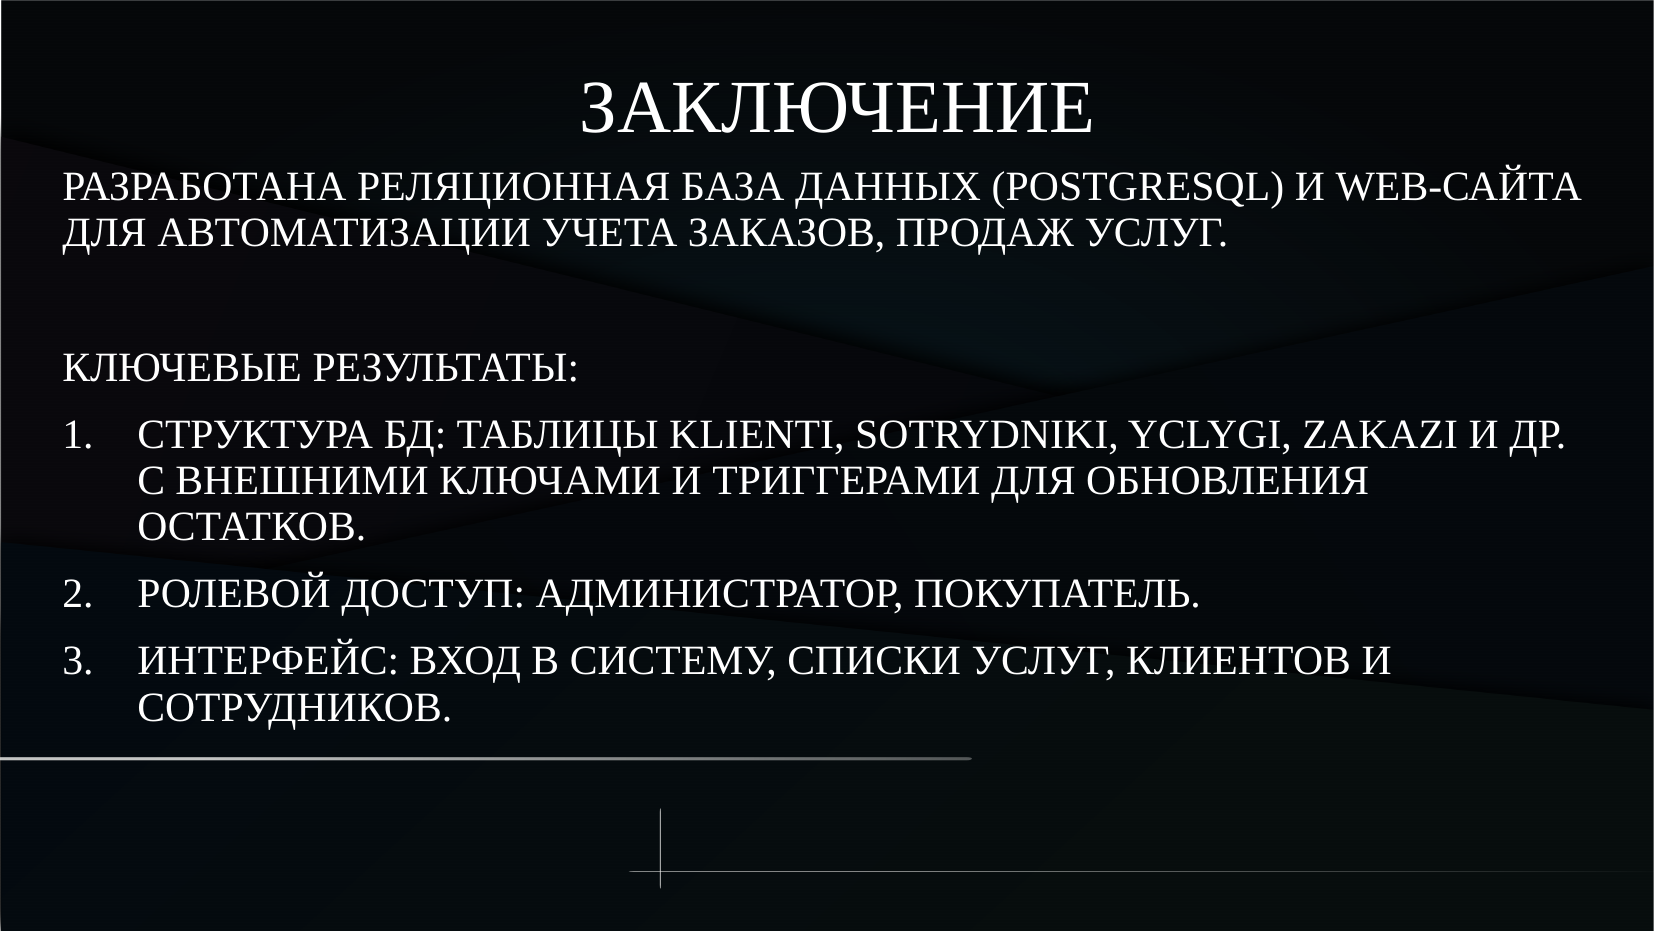

# Заключение
Разработана реляционная база данных (PostgreSQL) и web-сайта для автоматизации учета заказов, продаж услуг.
Ключевые результаты:
Структура БД: Таблицы klienti, sotrydniki, yclygi, zakazi и др. с внешними ключами и триггерами для обновления остатков.
Ролевой доступ: Администратор, покупатель.
Интерфейс: вход в систему, списки услуг, клиентов и сотрудников.